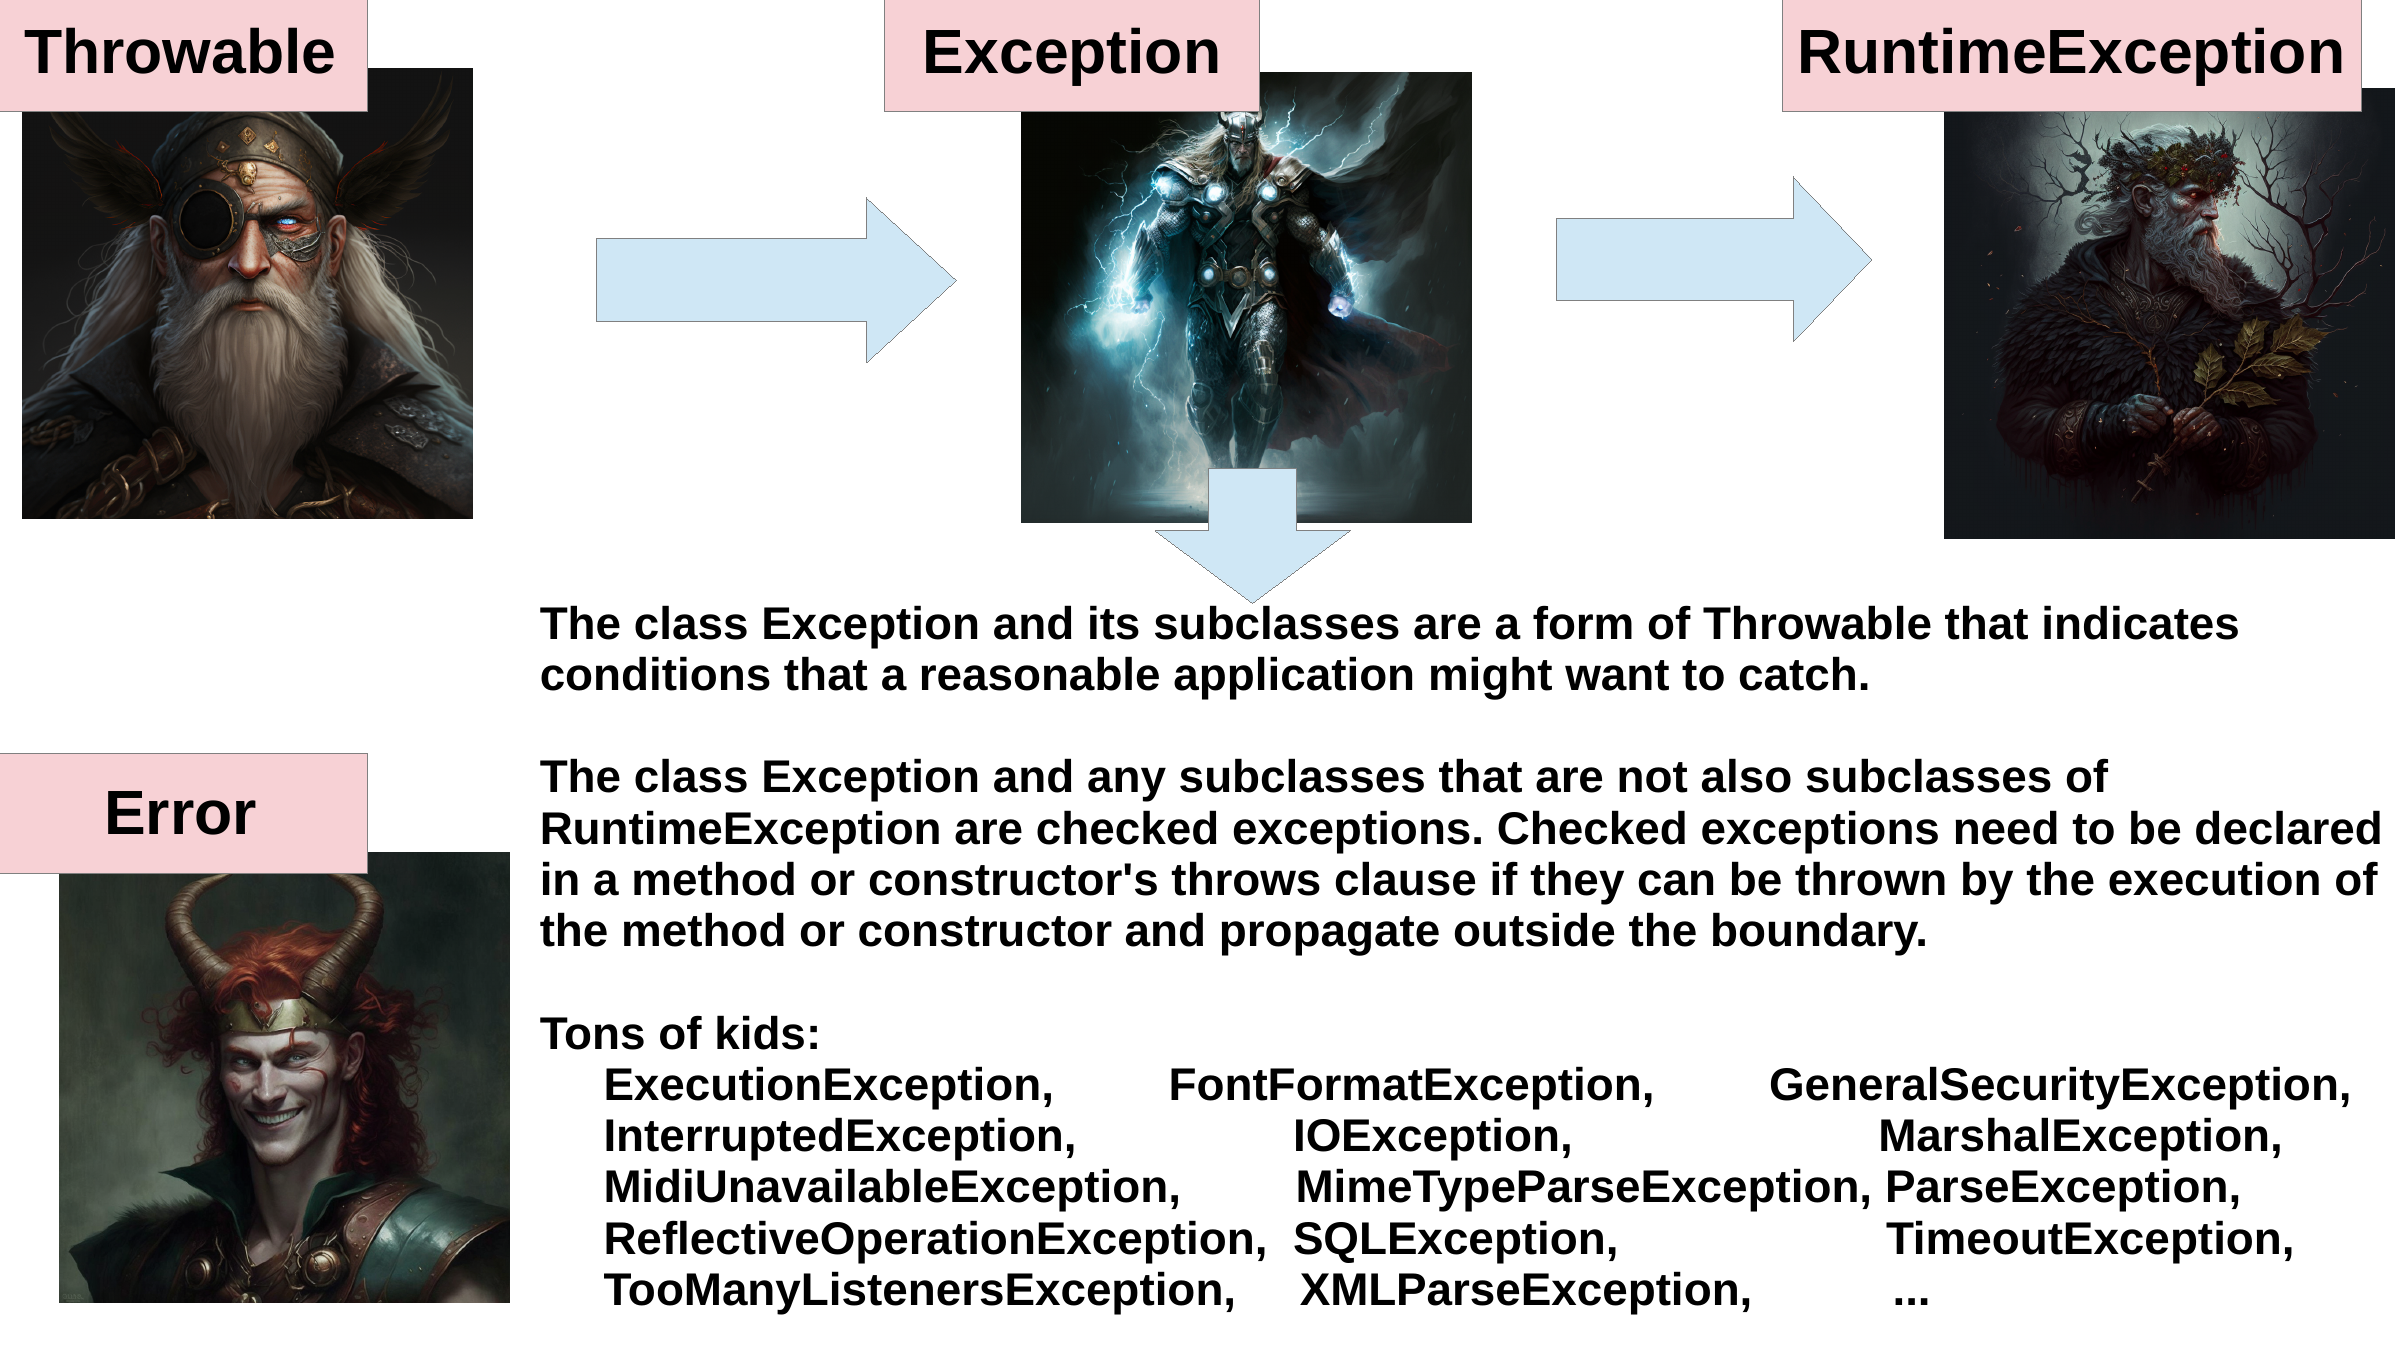

Throwable
Exception
RuntimeException
The class Exception and its subclasses are a form of Throwable that indicates conditions that a reasonable application might want to catch.
The class Exception and any subclasses that are not also subclasses of RuntimeException are checked exceptions. Checked exceptions need to be declared in a method or constructor's throws clause if they can be thrown by the execution of the method or constructor and propagate outside the boundary.
Tons of kids:
 ExecutionException, FontFormatException, GeneralSecurityException,
 InterruptedException, IOException, MarshalException,
 MidiUnavailableException, MimeTypeParseException, ParseException,
 ReflectiveOperationException, SQLException, TimeoutException,
 TooManyListenersException, XMLParseException, ...
Error